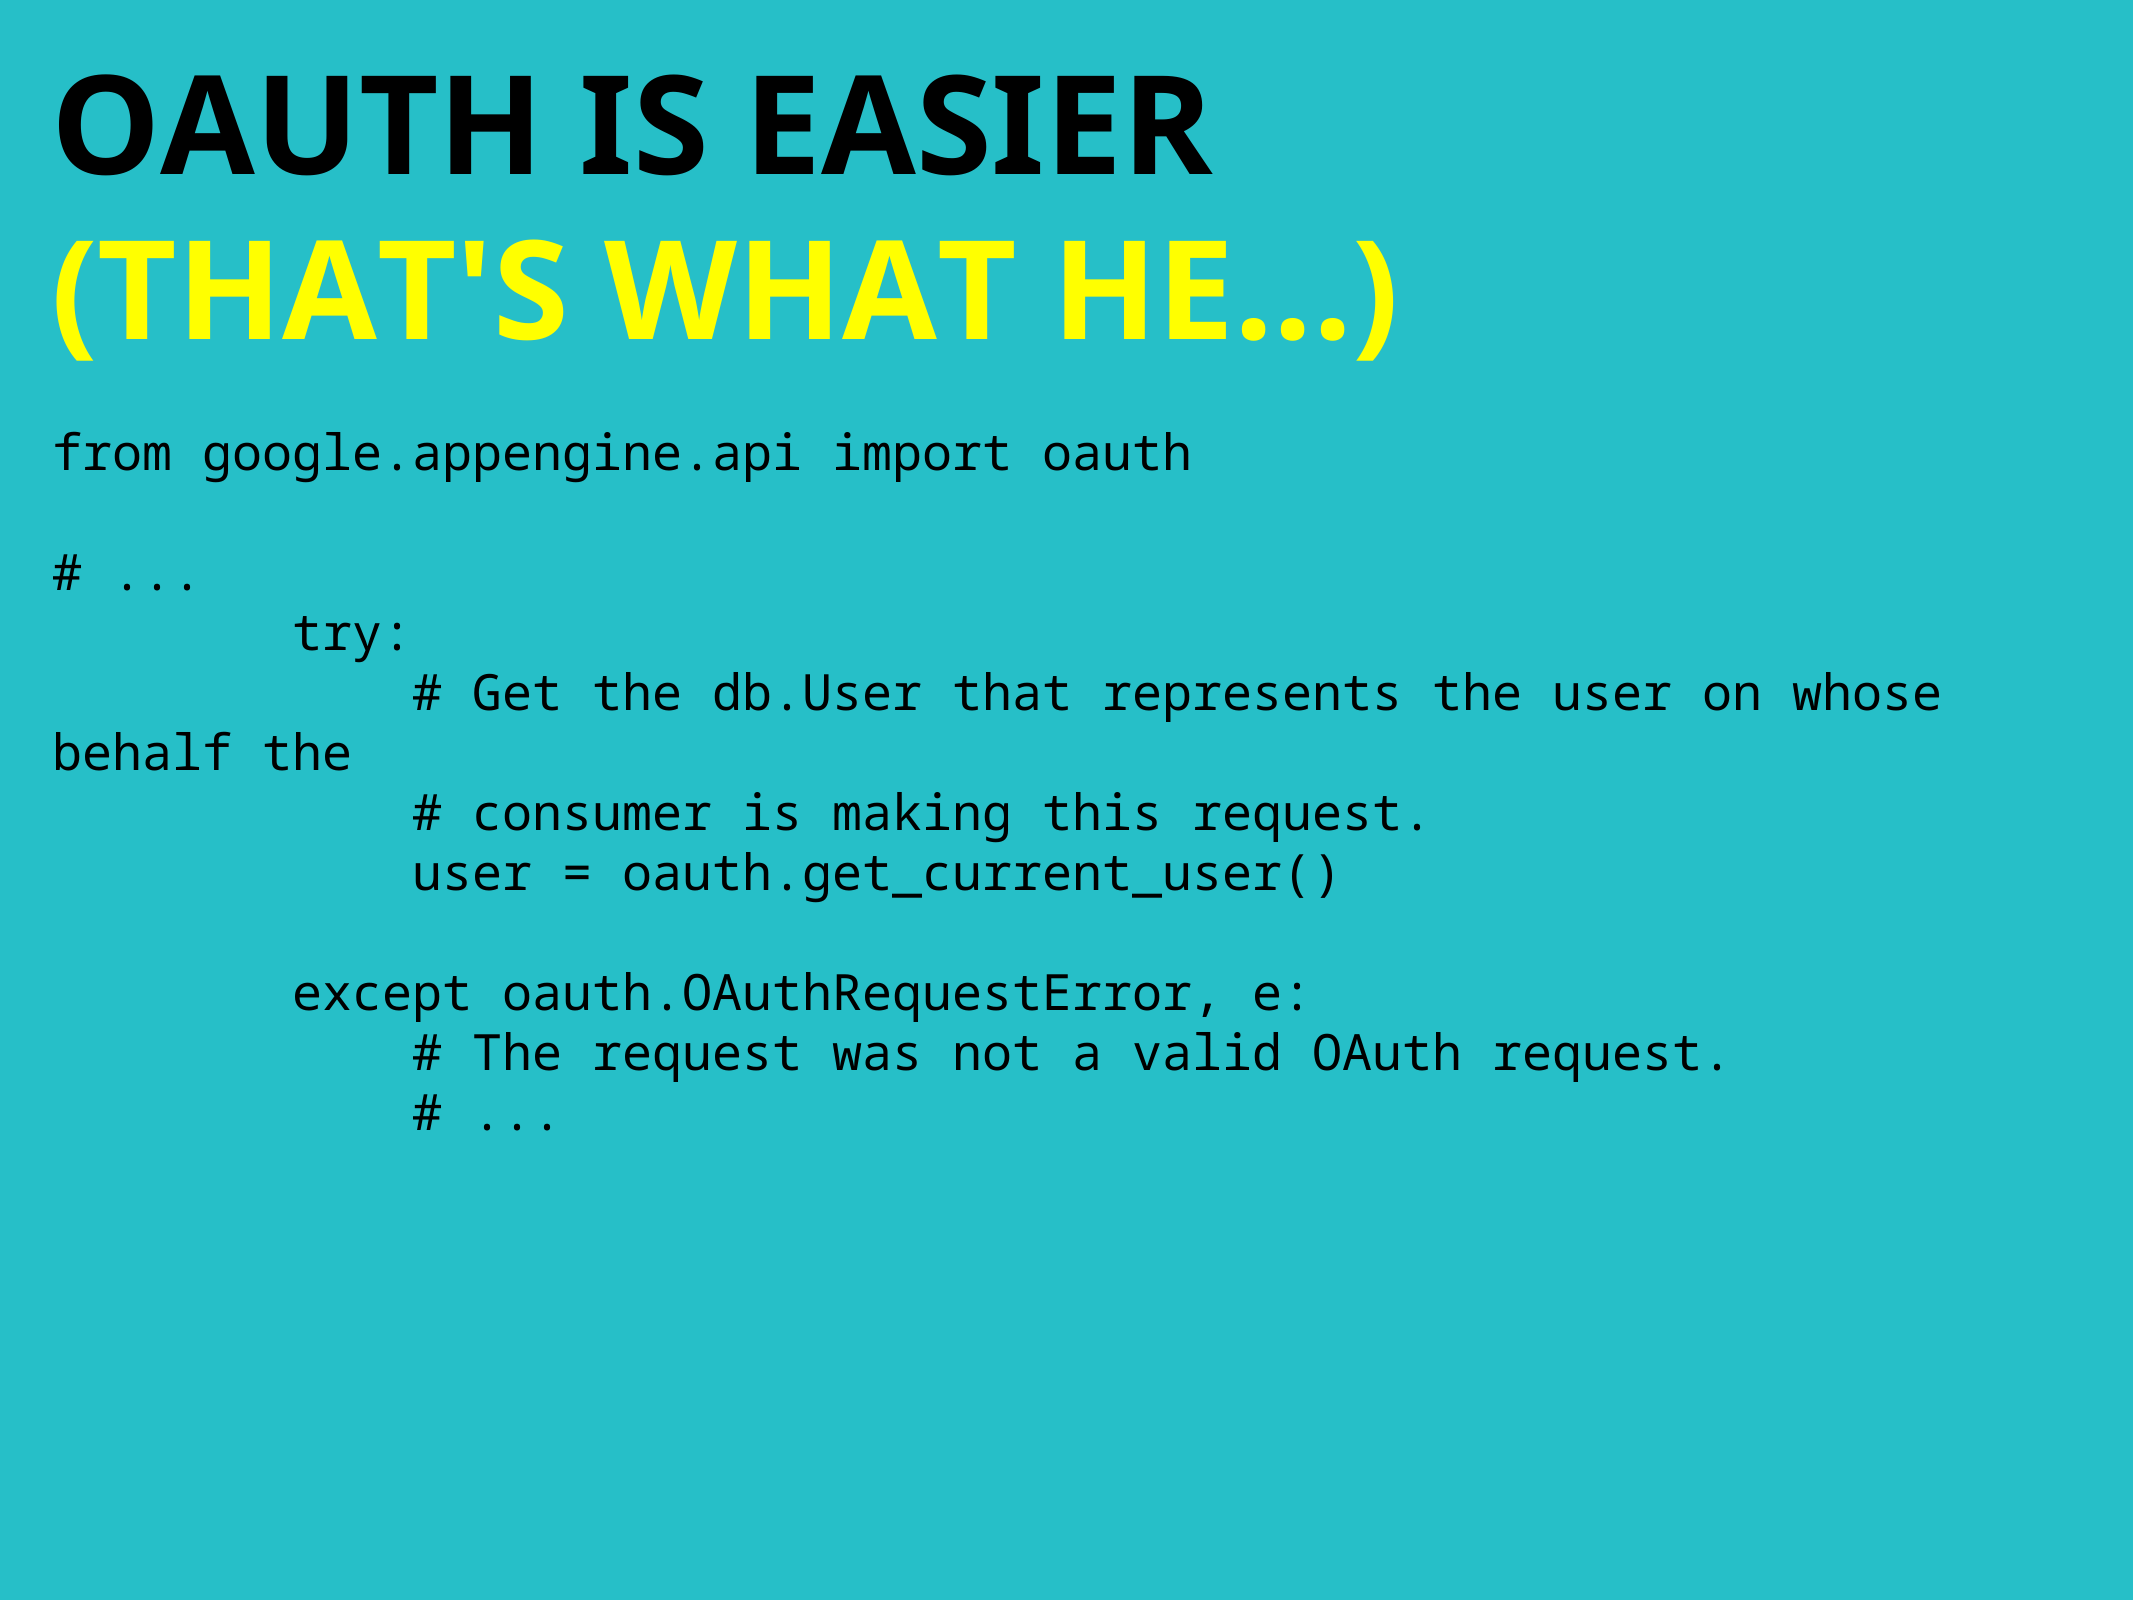

OAUTH IS EASIER
(THAT'S WHAT HE...)
from google.appengine.api import oauth
# ...
 try:
 # Get the db.User that represents the user on whose behalf the
 # consumer is making this request.
 user = oauth.get_current_user()
 except oauth.OAuthRequestError, e:
 # The request was not a valid OAuth request.
 # ...